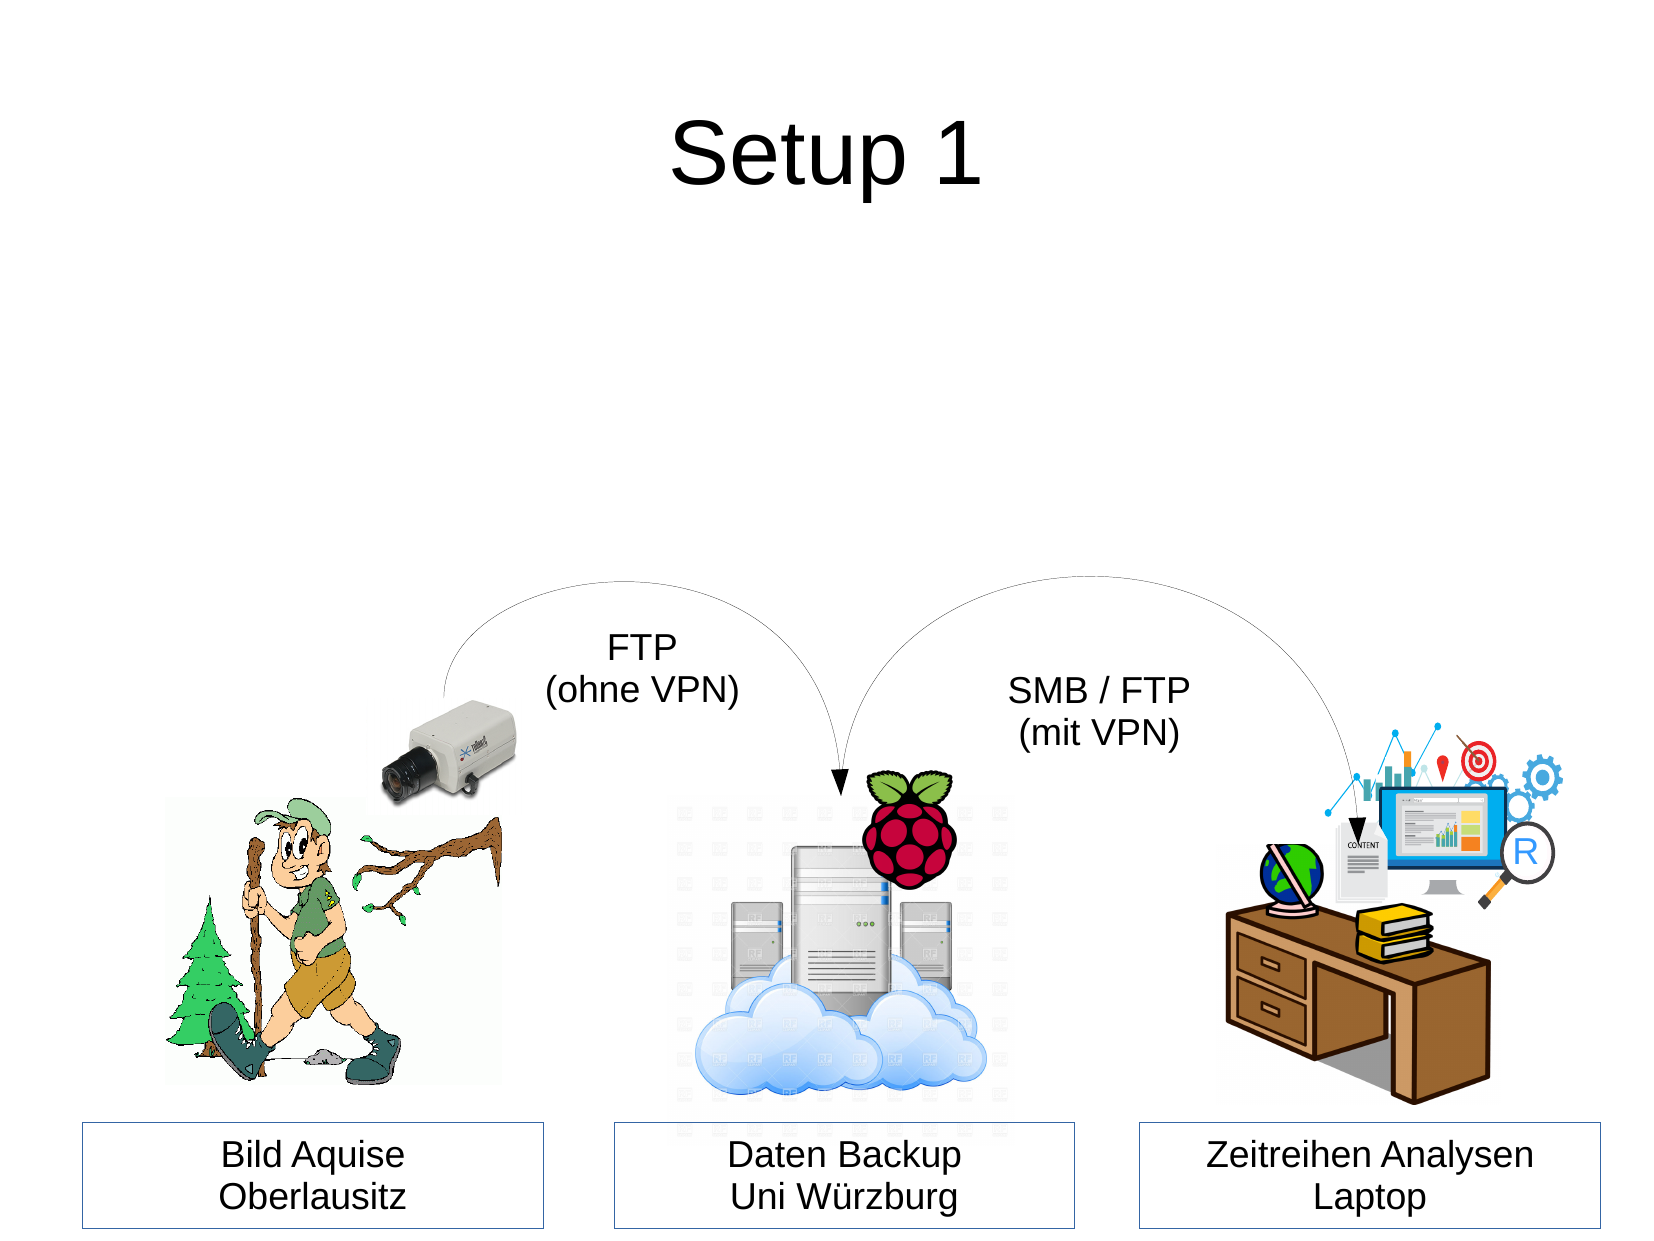

# Setup 1
R
Bild Aquise
Oberlausitz
Daten Backup
Uni Würzburg
Zeitreihen Analysen
Laptop